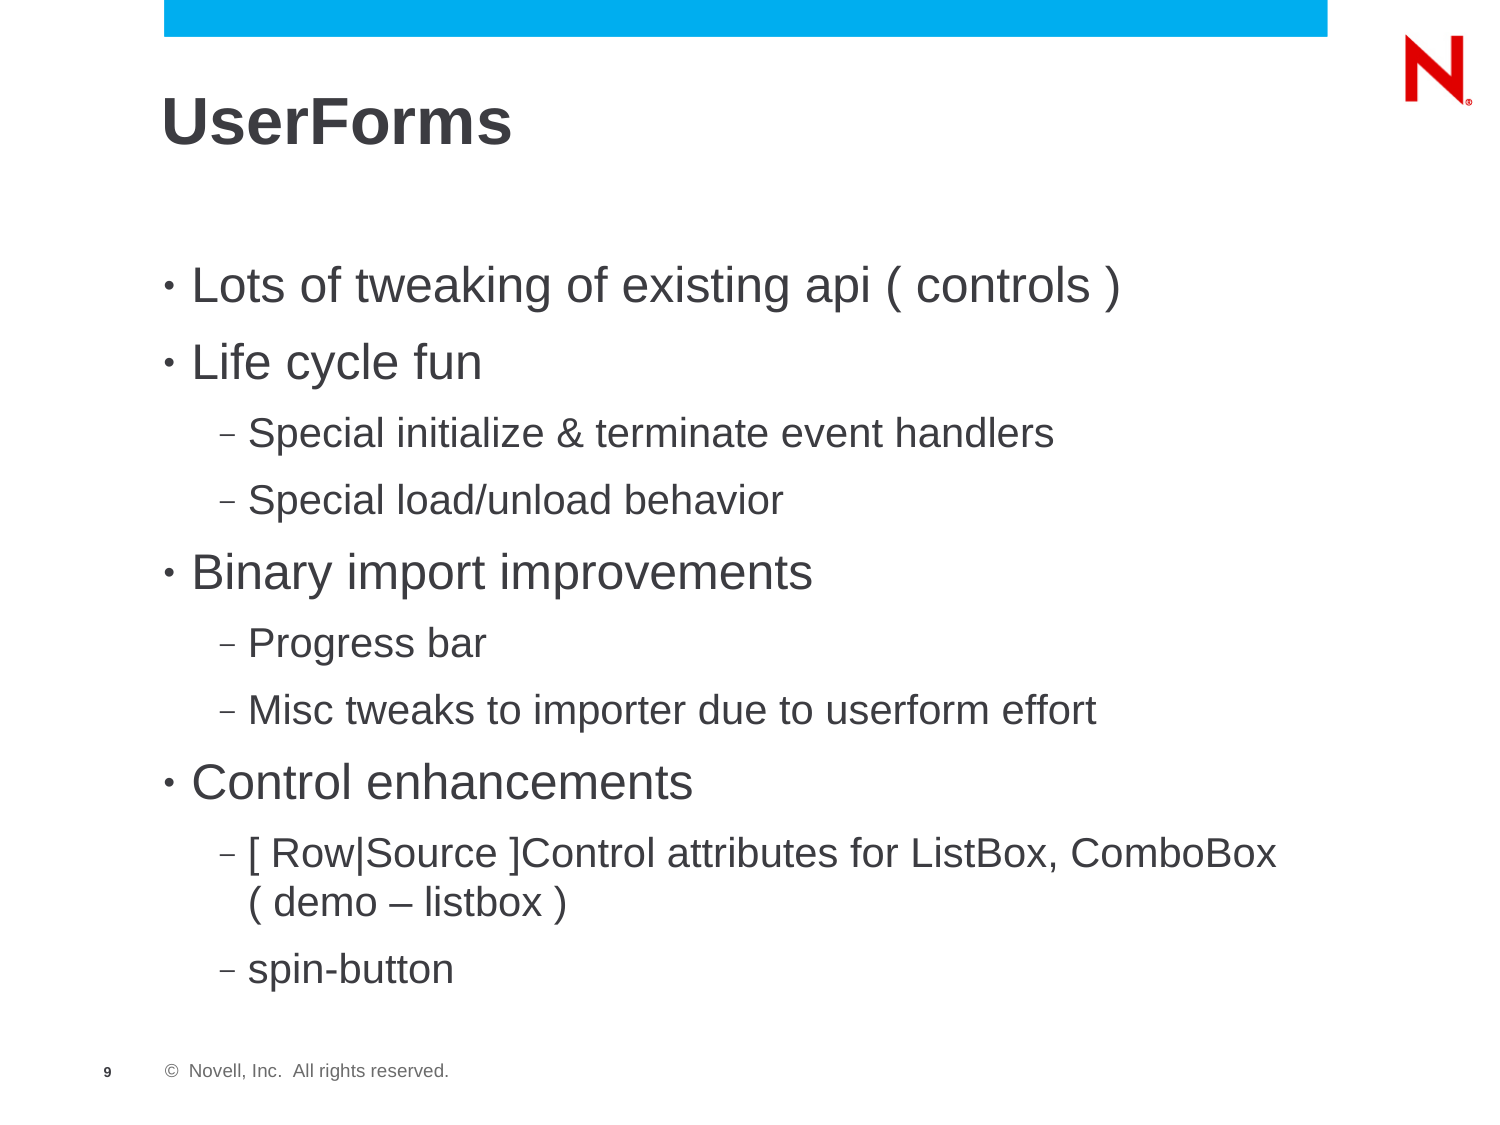

# UserForms
Lots of tweaking of existing api ( controls )
Life cycle fun
Special initialize & terminate event handlers
Special load/unload behavior
Binary import improvements
Progress bar
Misc tweaks to importer due to userform effort
Control enhancements
[ Row|Source ]Control attributes for ListBox, ComboBox ( demo – listbox )
spin-button